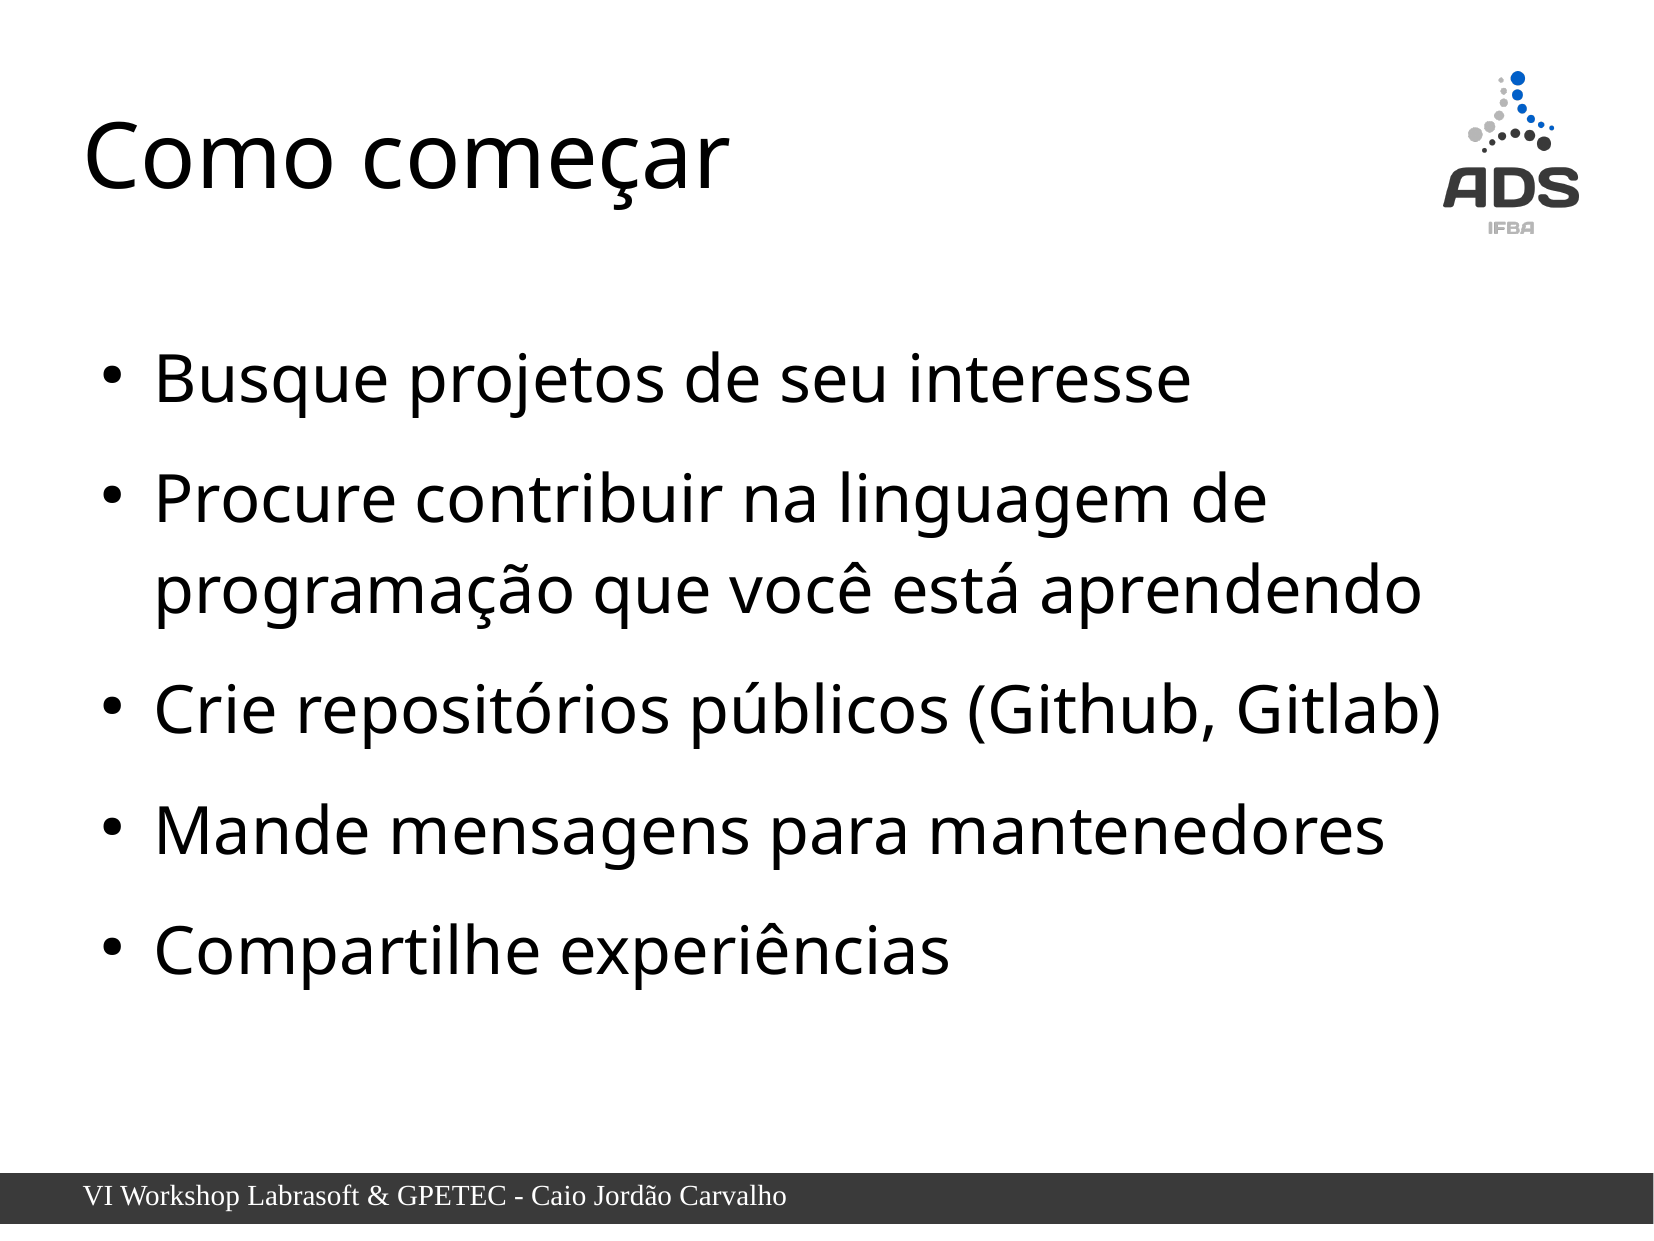

# Como começar
Busque projetos de seu interesse
Procure contribuir na linguagem de programação que você está aprendendo
Crie repositórios públicos (Github, Gitlab)
Mande mensagens para mantenedores
Compartilhe experiências